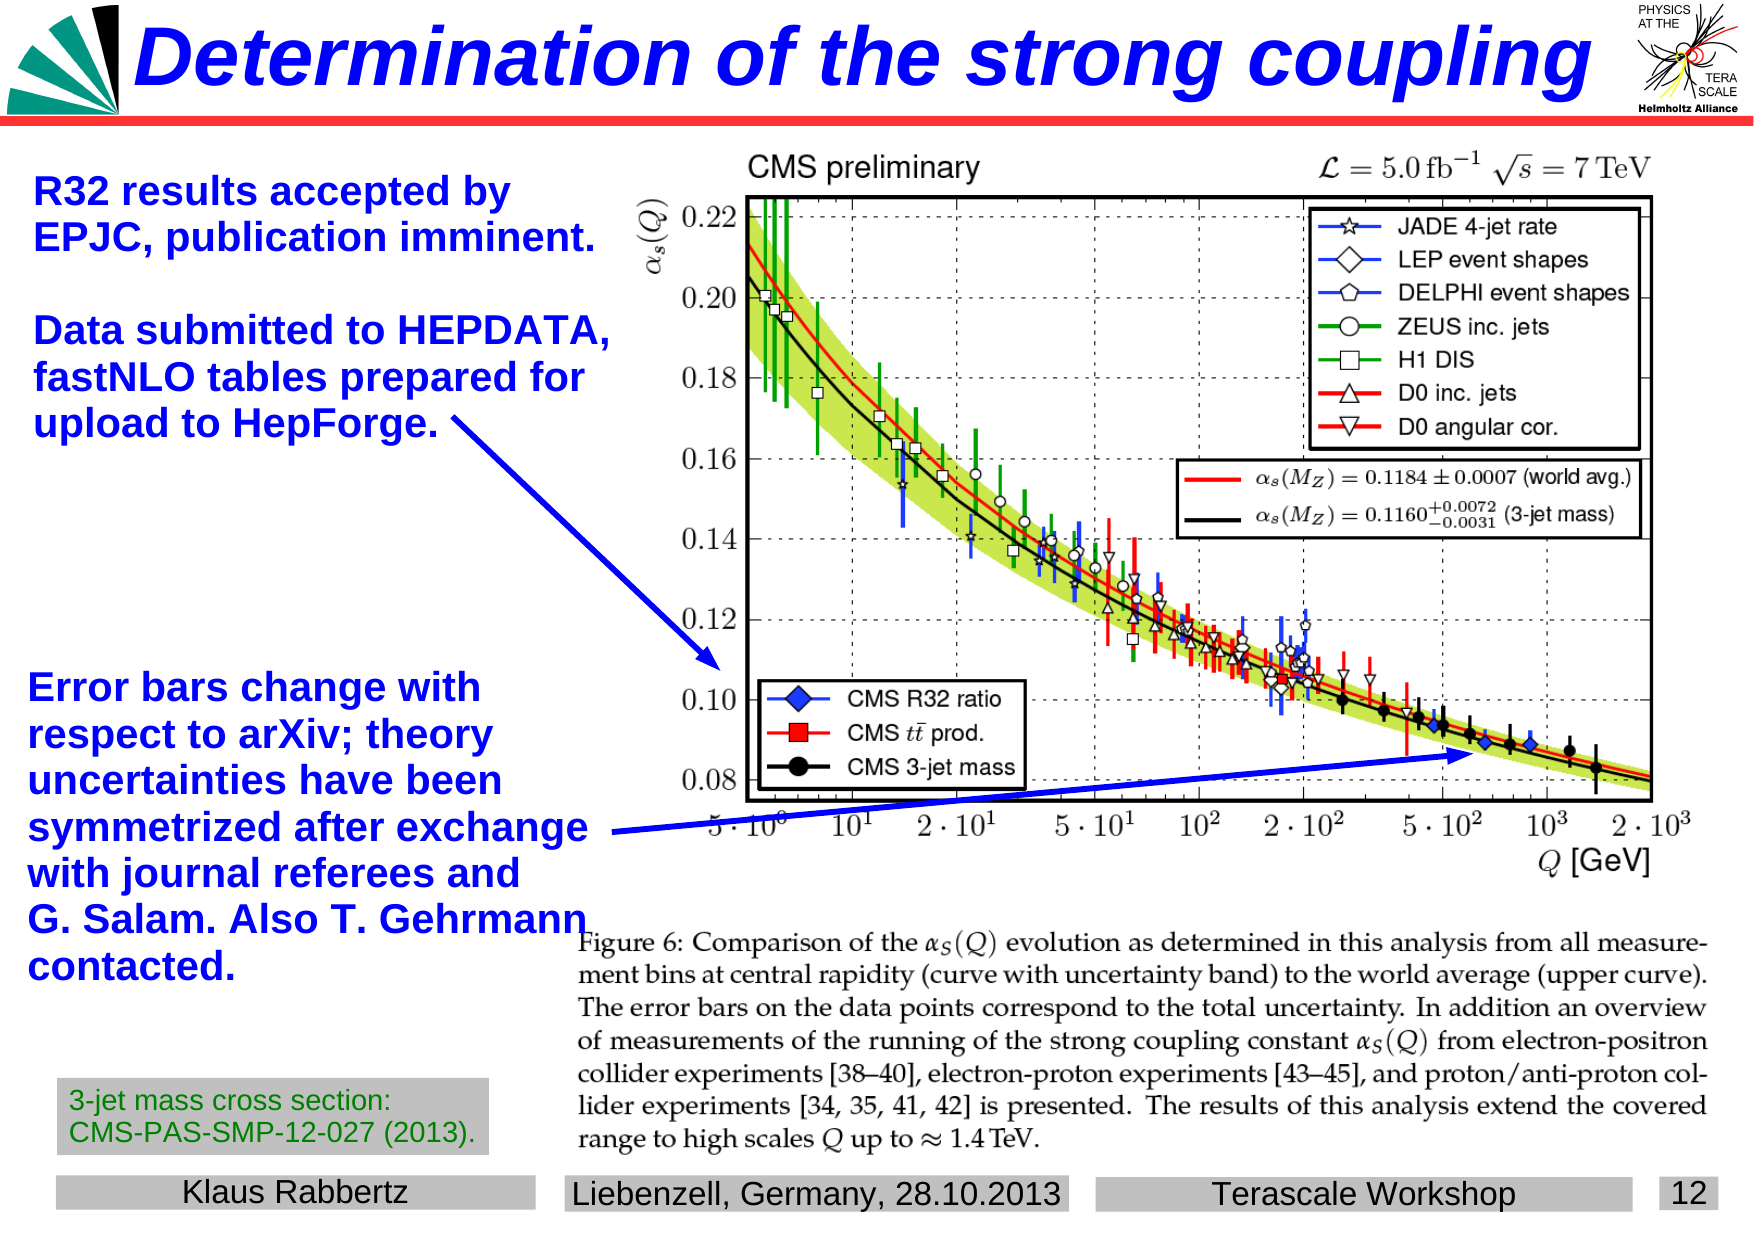

# Determination of the strong coupling
R32 results accepted by
EPJC, publication imminent.
Data submitted to HEPDATA,
fastNLO tables prepared for
upload to HepForge.
Error bars change with
respect to arXiv; theory
uncertainties have been
symmetrized after exchange
with journal referees and
G. Salam. Also T. Gehrmann
contacted.
3-jet mass cross section:
CMS-PAS-SMP-12-027 (2013).